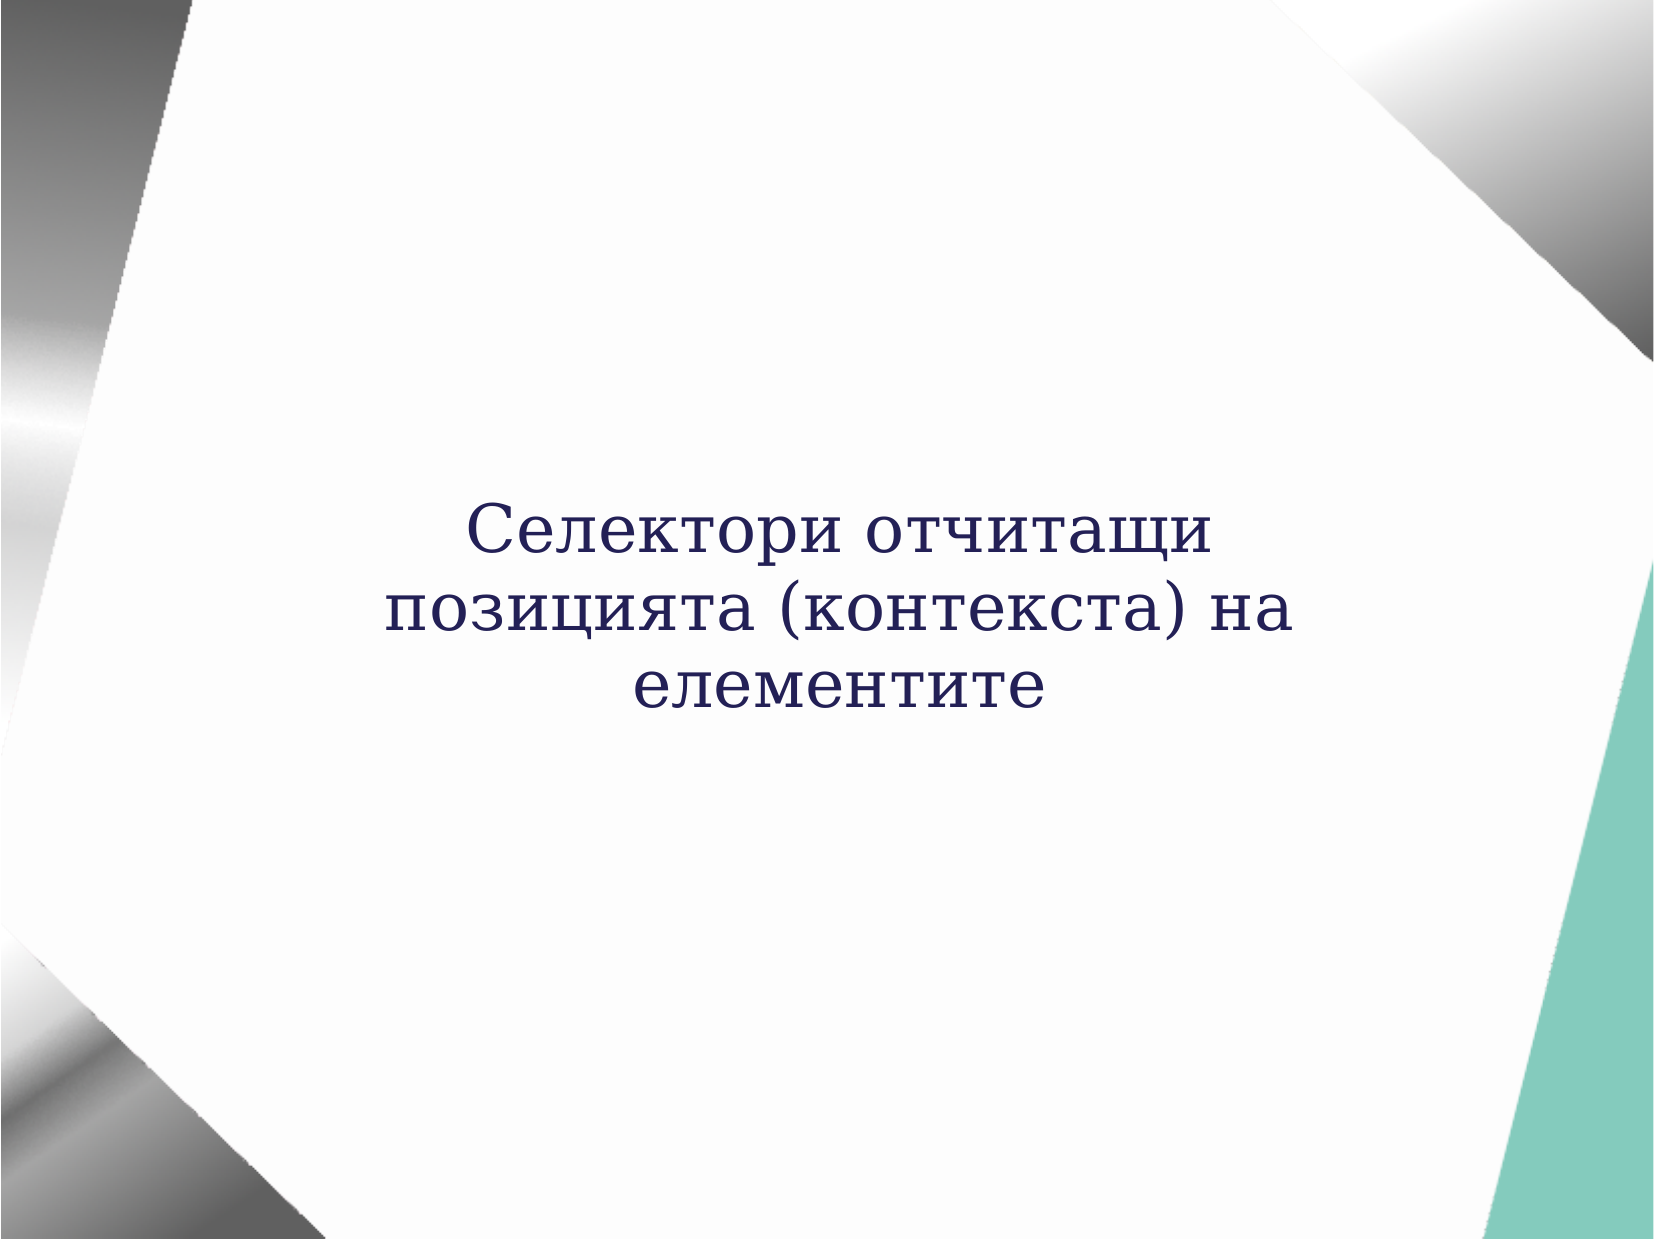

#
Селектори отчитащи позицията (контекста) на елементите